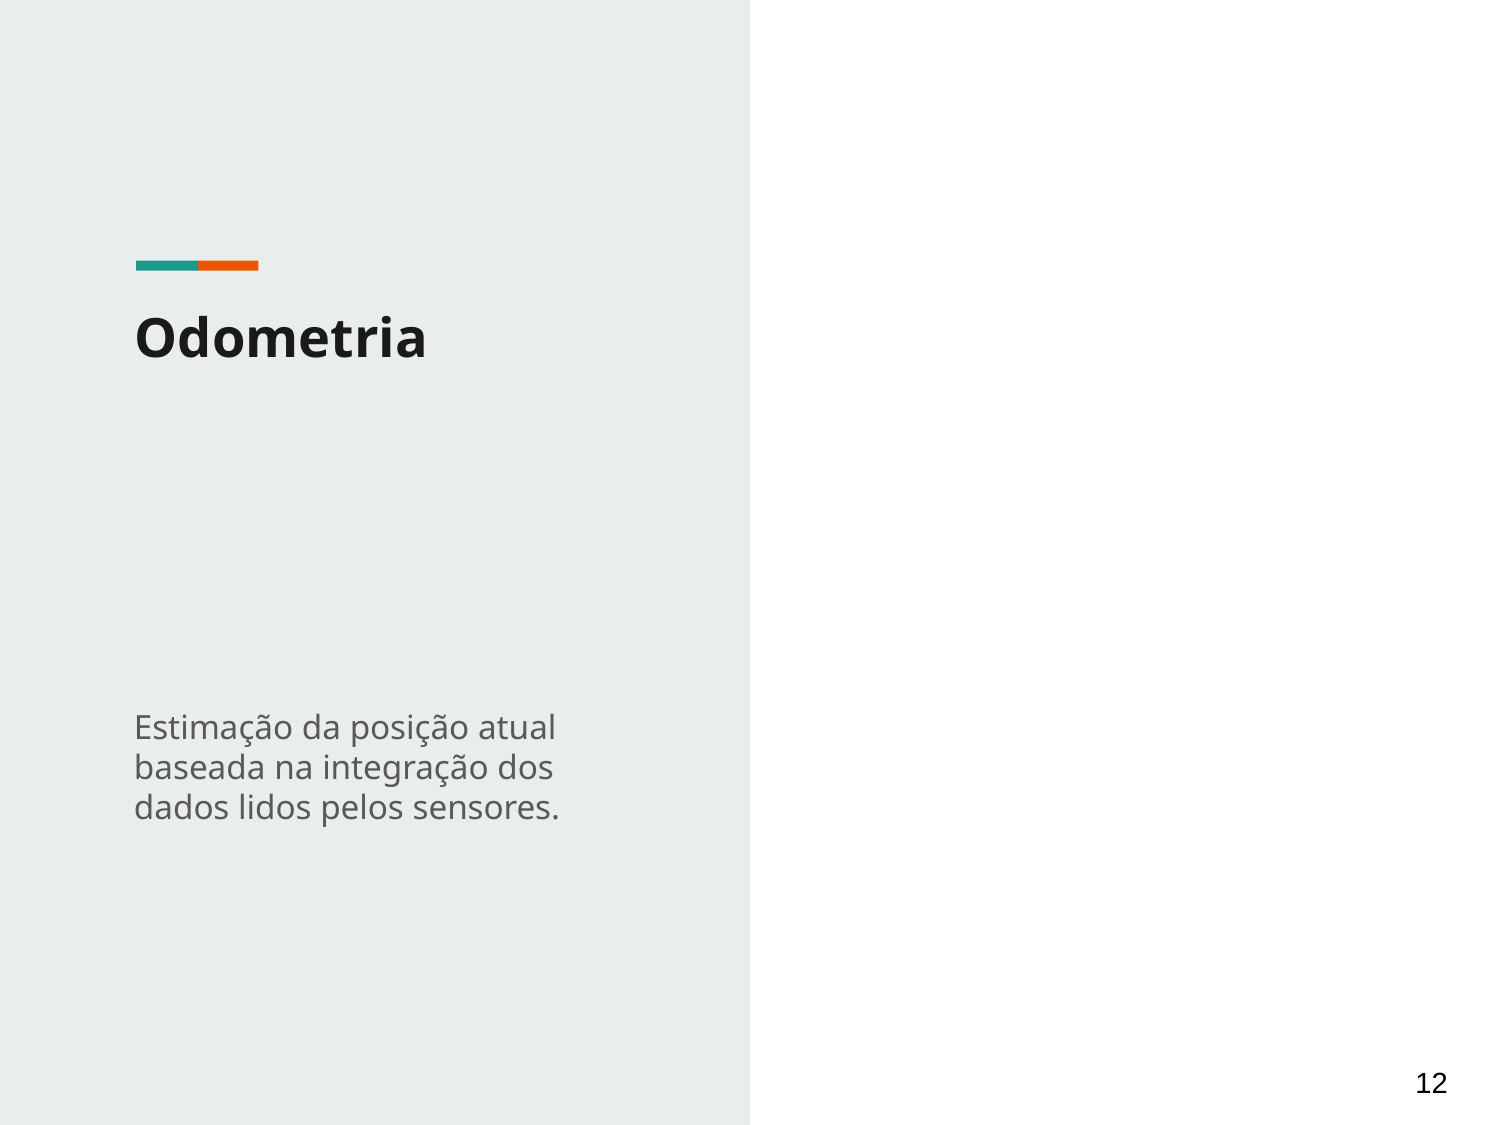

# Odometria
Estimação da posição atual baseada na integração dos dados lidos pelos sensores.
12